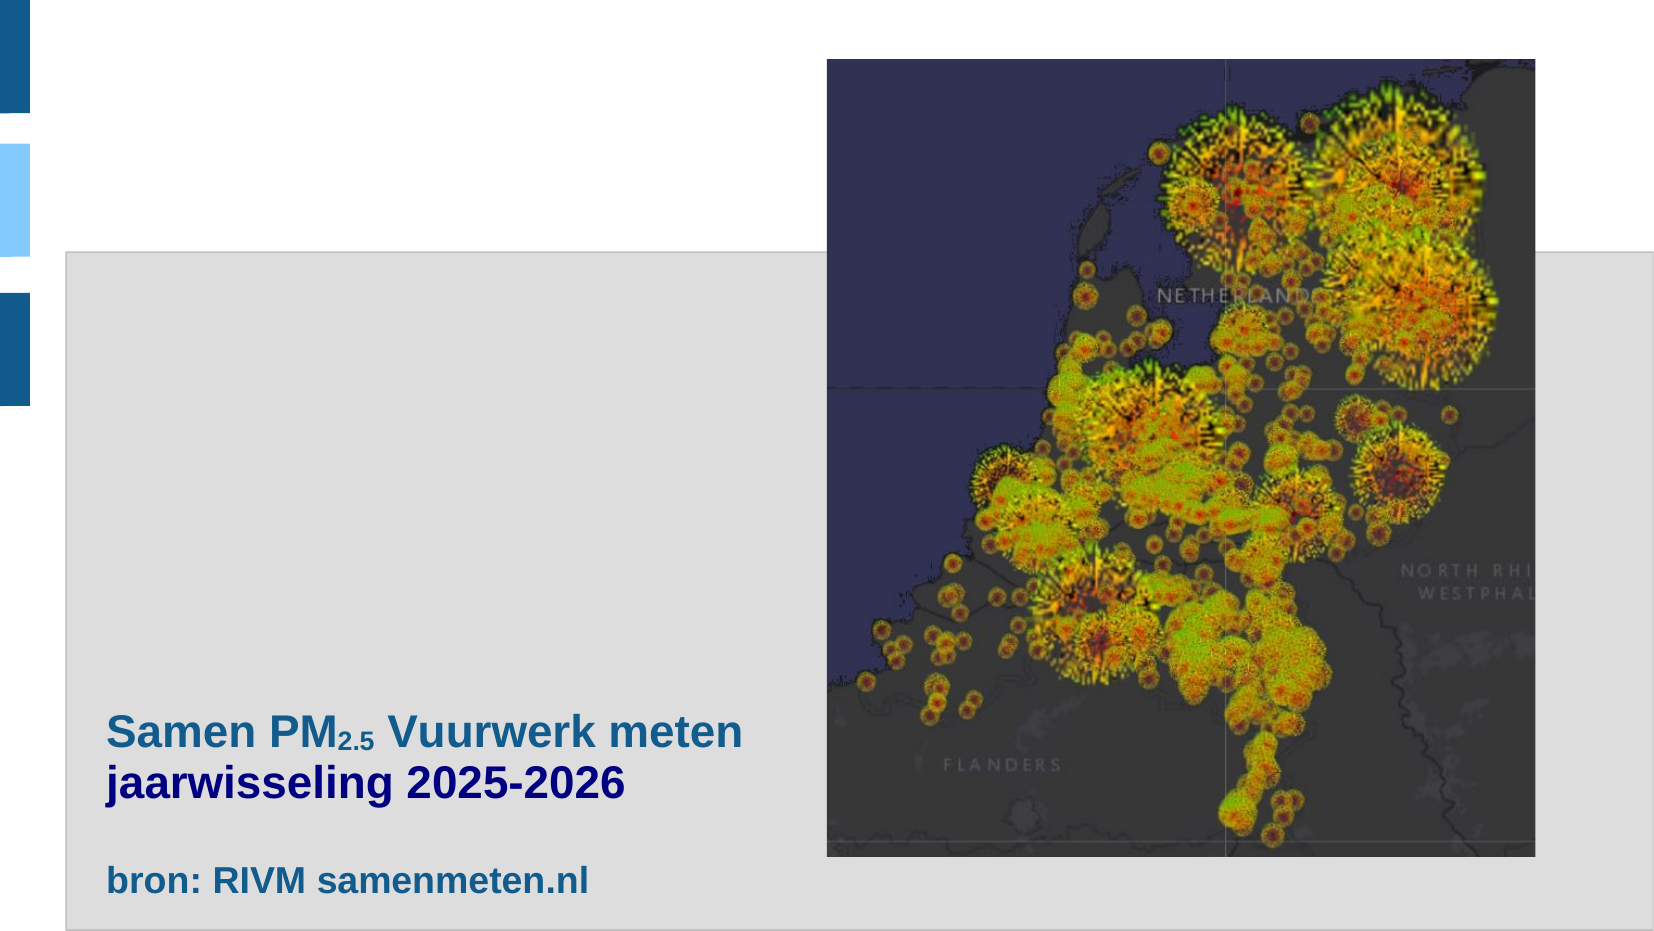

# Samen PM2.5 Vuurwerk meten jaarwisseling 2025-2026 bron: RIVM samenmeten.nl